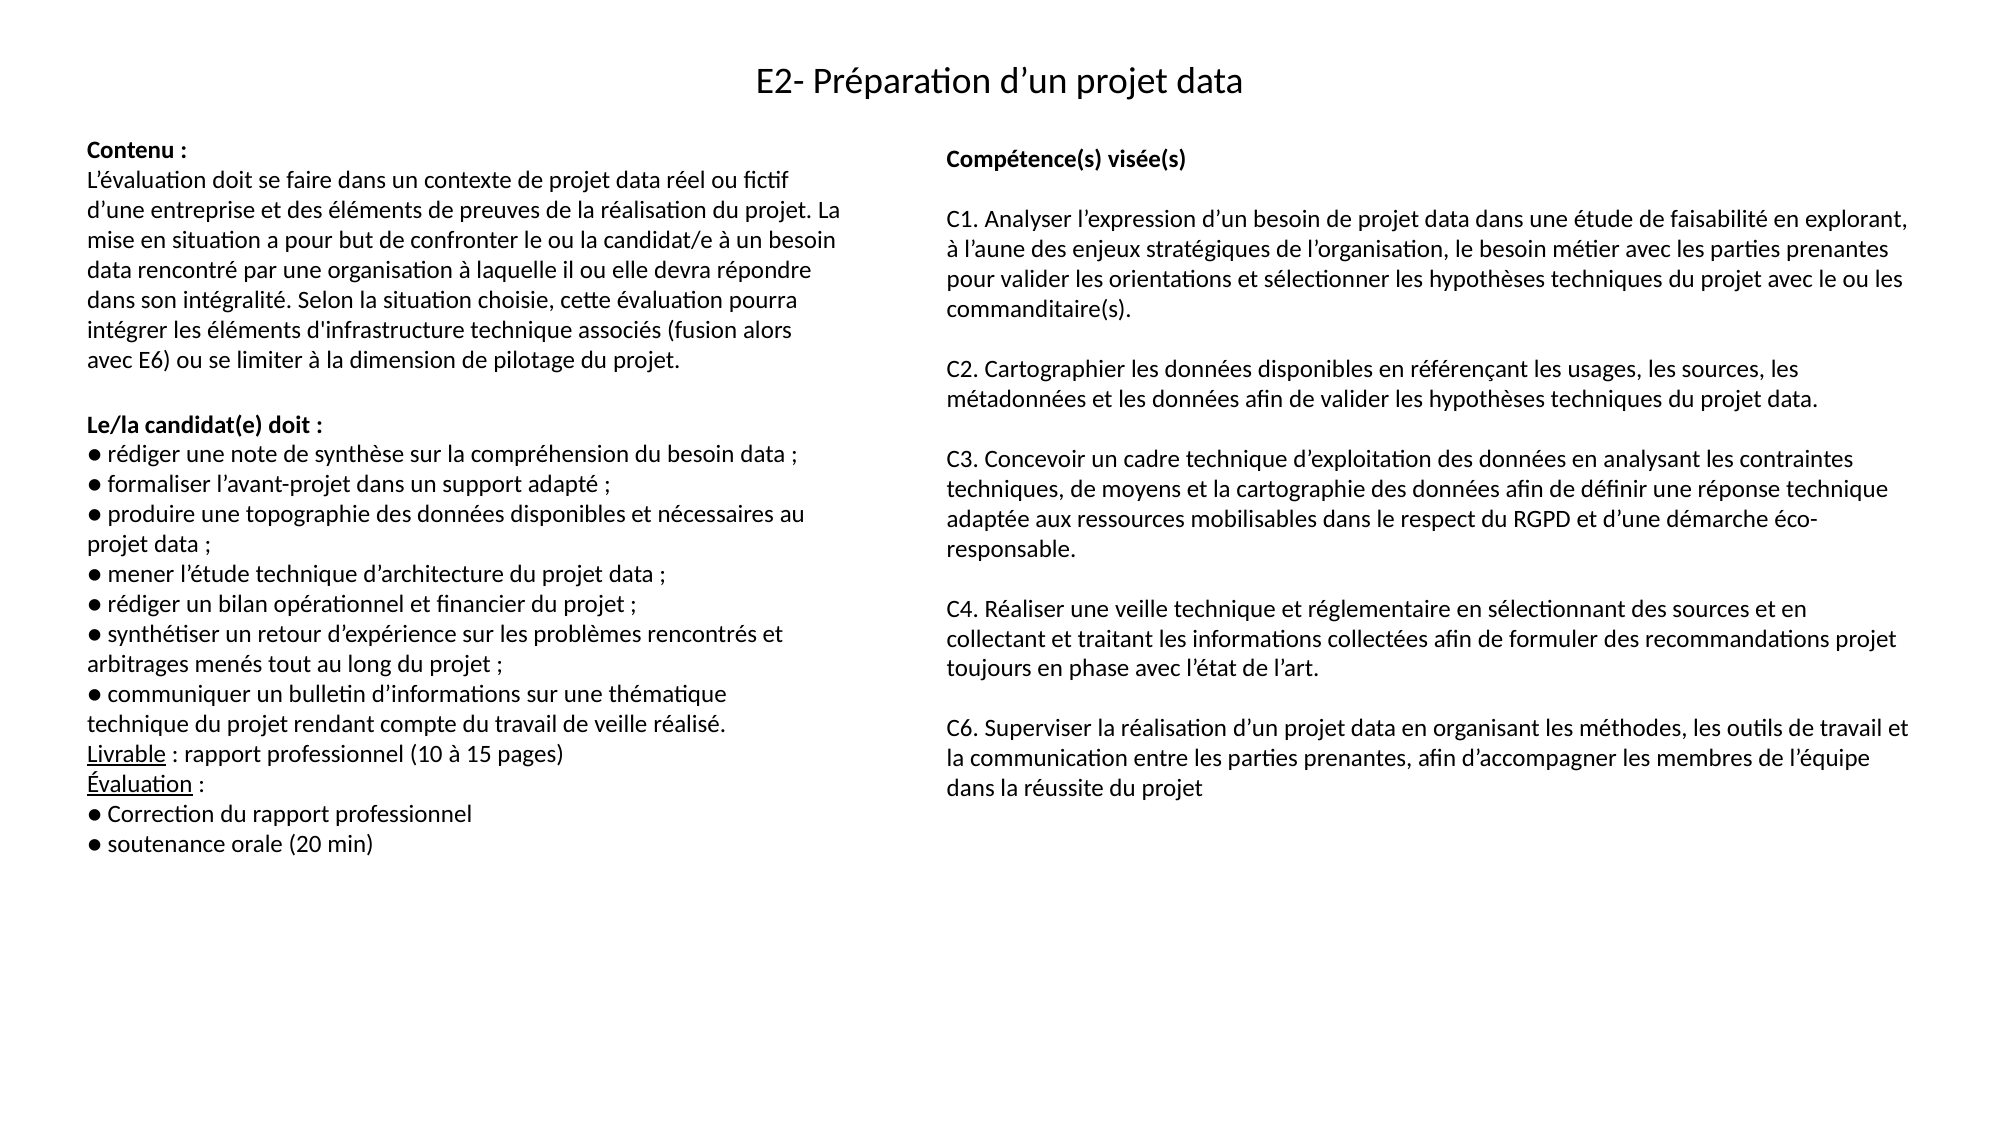

E2- Préparation d’un projet data
Contenu :
L’évaluation doit se faire dans un contexte de projet data réel ou fictif d’une entreprise et des éléments de preuves de la réalisation du projet. La mise en situation a pour but de confronter le ou la candidat/e à un besoin data rencontré par une organisation à laquelle il ou elle devra répondre dans son intégralité. Selon la situation choisie, cette évaluation pourra intégrer les éléments d'infrastructure technique associés (fusion alors
avec E6) ou se limiter à la dimension de pilotage du projet.
Compétence(s) visée(s)
C1. Analyser l’expression d’un besoin de projet data dans une étude de faisabilité en explorant, à l’aune des enjeux stratégiques de l’organisation, le besoin métier avec les parties prenantes pour valider les orientations et sélectionner les hypothèses techniques du projet avec le ou les commanditaire(s).
C2. Cartographier les données disponibles en référençant les usages, les sources, les métadonnées et les données afin de valider les hypothèses techniques du projet data.
C3. Concevoir un cadre technique d’exploitation des données en analysant les contraintes techniques, de moyens et la cartographie des données afin de définir une réponse technique adaptée aux ressources mobilisables dans le respect du RGPD et d’une démarche éco-responsable.
C4. Réaliser une veille technique et réglementaire en sélectionnant des sources et en collectant et traitant les informations collectées afin de formuler des recommandations projet toujours en phase avec l’état de l’art.
C6. Superviser la réalisation d’un projet data en organisant les méthodes, les outils de travail et la communication entre les parties prenantes, afin d’accompagner les membres de l’équipe dans la réussite du projet
Le/la candidat(e) doit :
● rédiger une note de synthèse sur la compréhension du besoin data ;
● formaliser l’avant-projet dans un support adapté ;
● produire une topographie des données disponibles et nécessaires au projet data ;
● mener l’étude technique d’architecture du projet data ;
● rédiger un bilan opérationnel et financier du projet ;
● synthétiser un retour d’expérience sur les problèmes rencontrés et arbitrages menés tout au long du projet ;
● communiquer un bulletin d’informations sur une thématique technique du projet rendant compte du travail de veille réalisé.
Livrable : rapport professionnel (10 à 15 pages)
Évaluation :
● Correction du rapport professionnel
● soutenance orale (20 min)